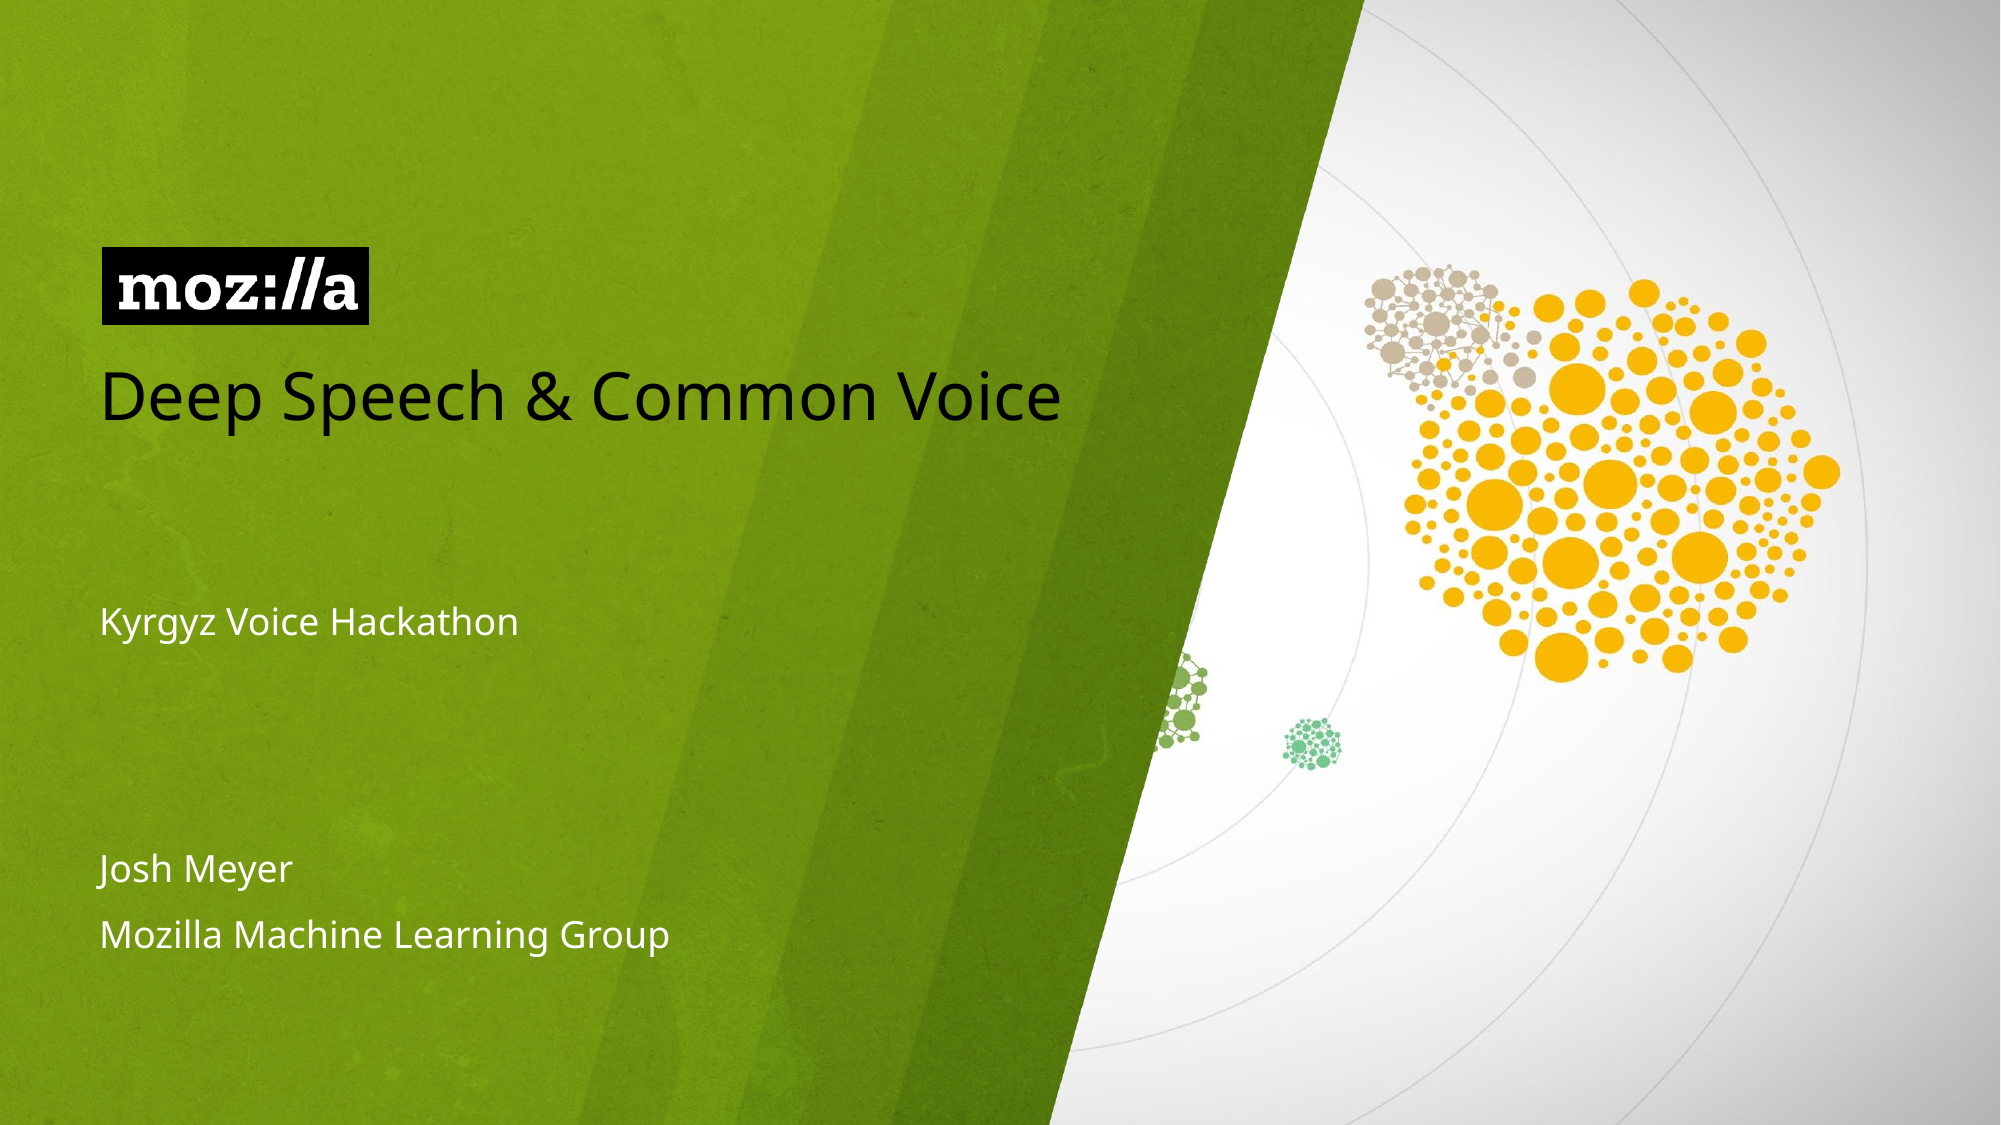

# Deep Speech & Common Voice
Kyrgyz Voice Hackathon
Josh Meyer
Mozilla Machine Learning Group